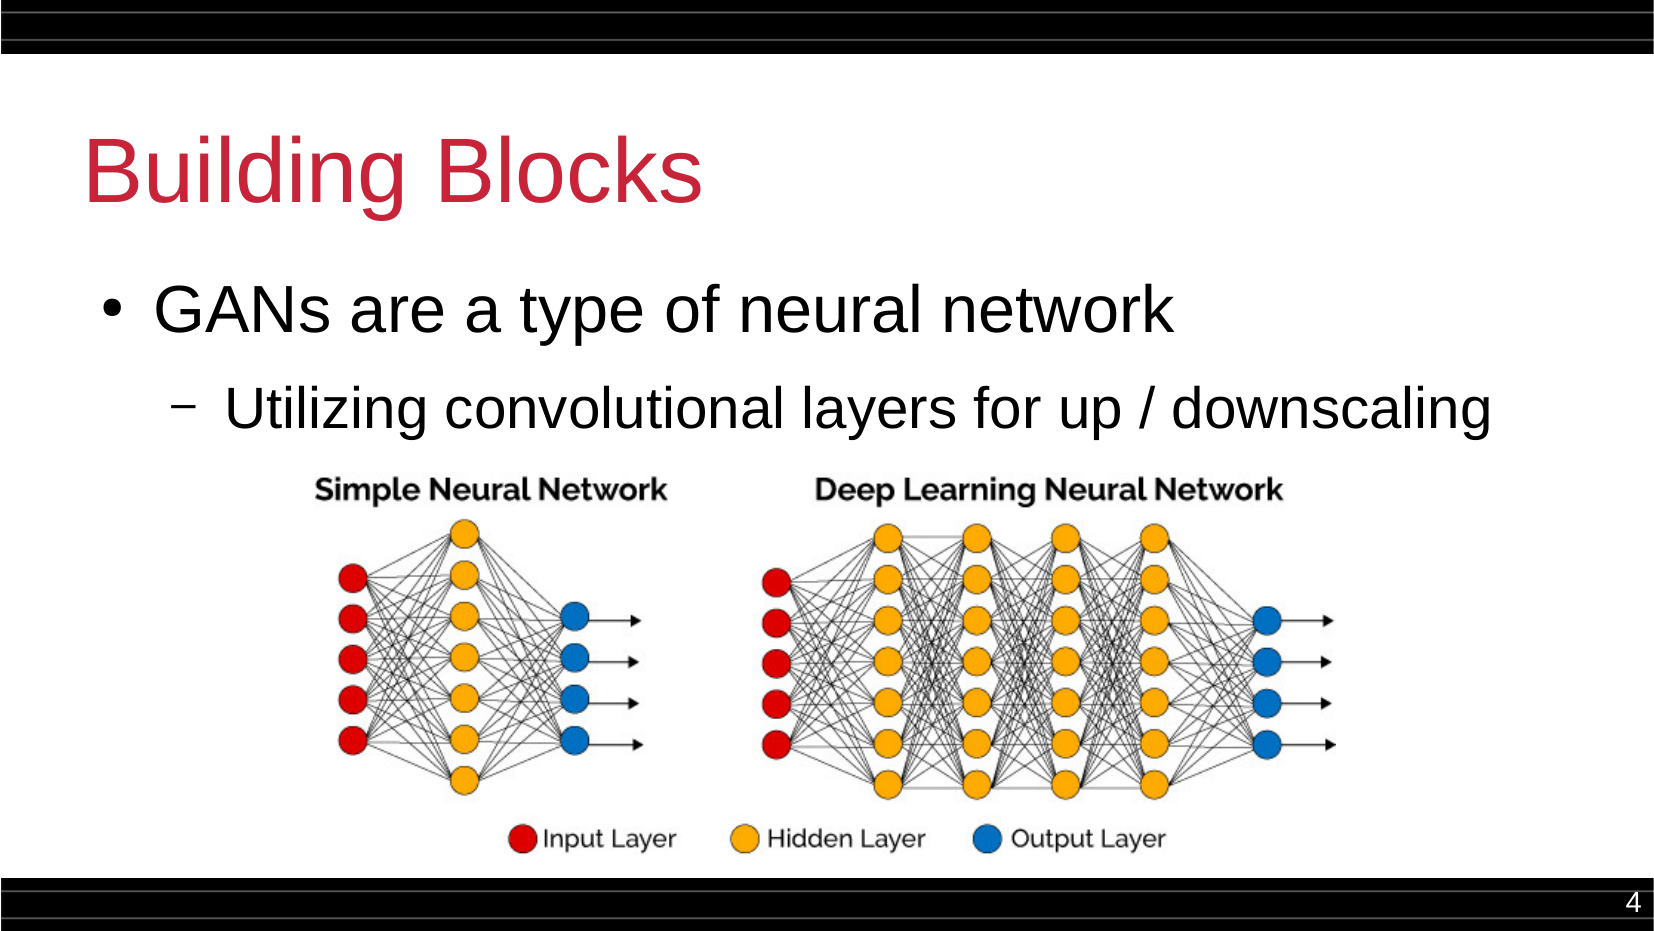

# Building Blocks
GANs are a type of neural network
Utilizing convolutional layers for up / downscaling